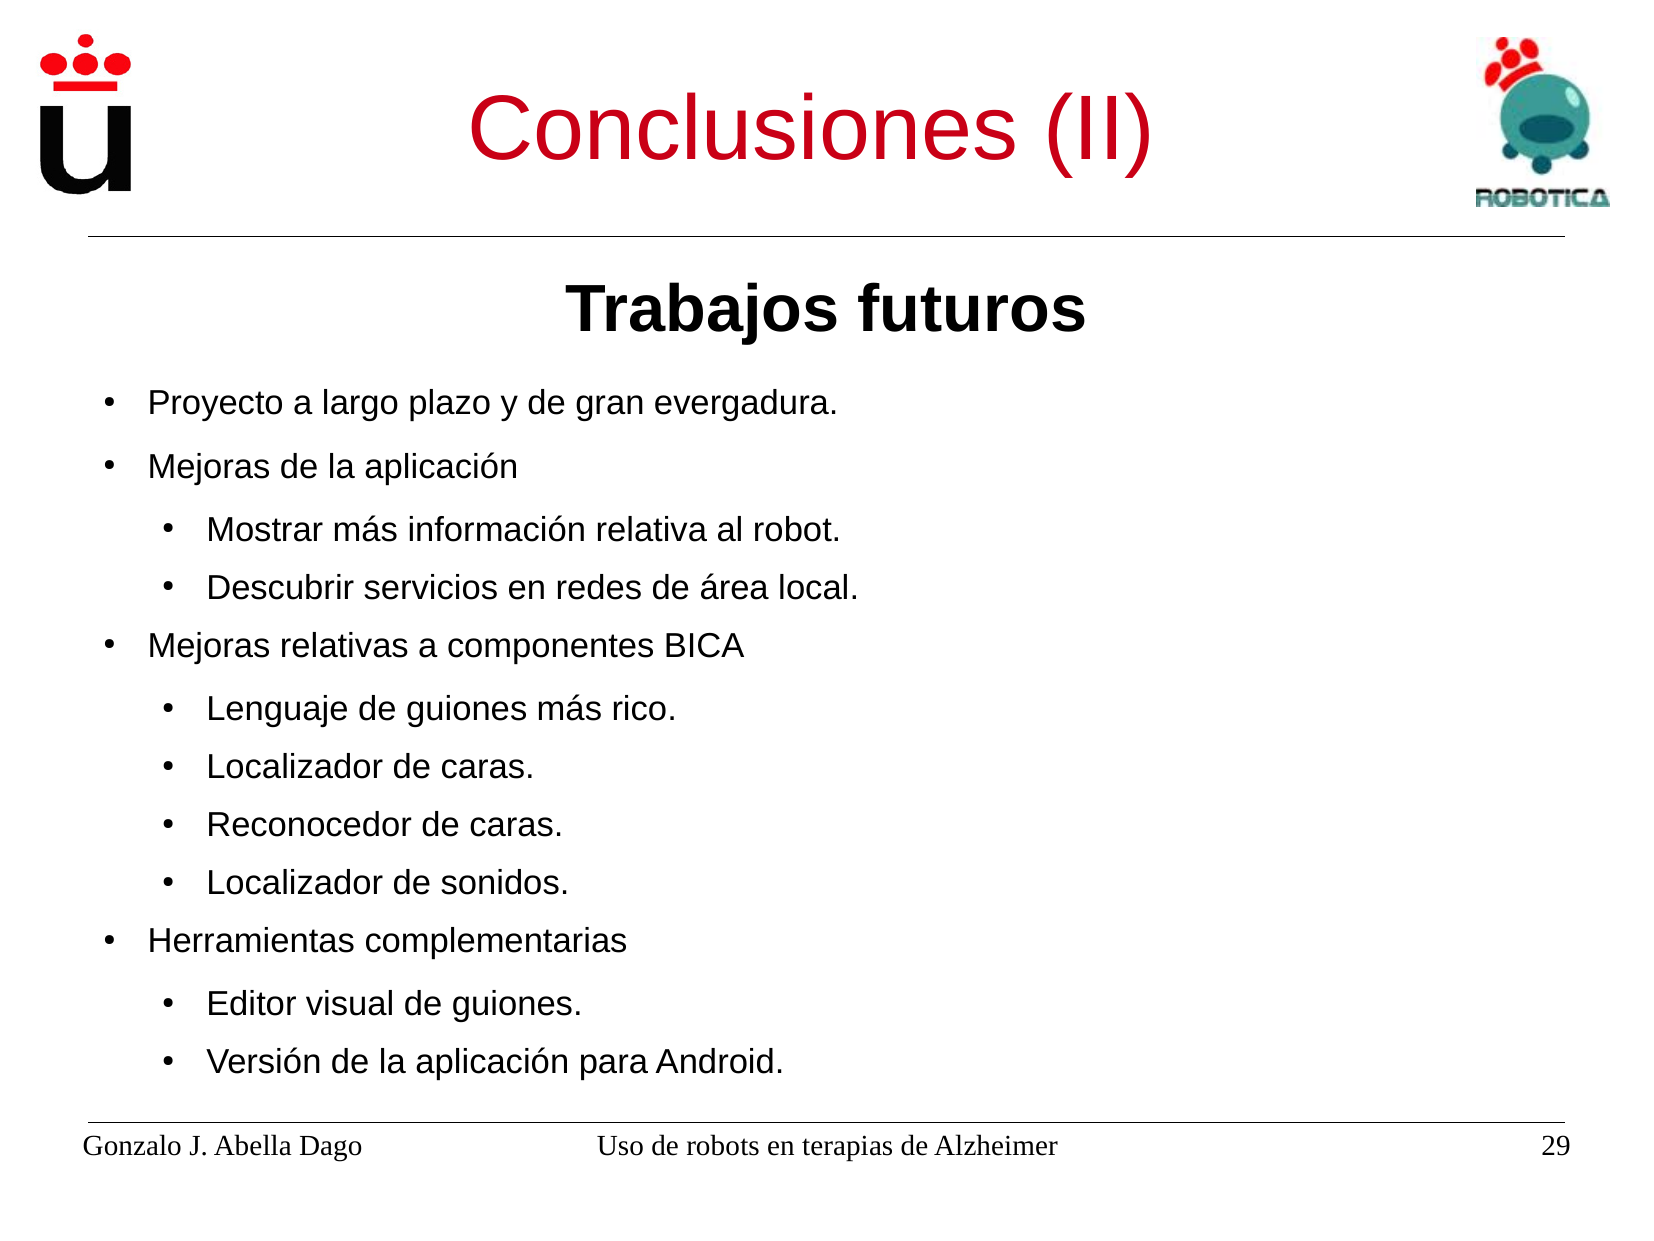

# Conclusiones (II)
Trabajos futuros
Proyecto a largo plazo y de gran evergadura.
Mejoras de la aplicación
Mostrar más información relativa al robot.
Descubrir servicios en redes de área local.
Mejoras relativas a componentes BICA
Lenguaje de guiones más rico.
Localizador de caras.
Reconocedor de caras.
Localizador de sonidos.
Herramientas complementarias
Editor visual de guiones.
Versión de la aplicación para Android.
29